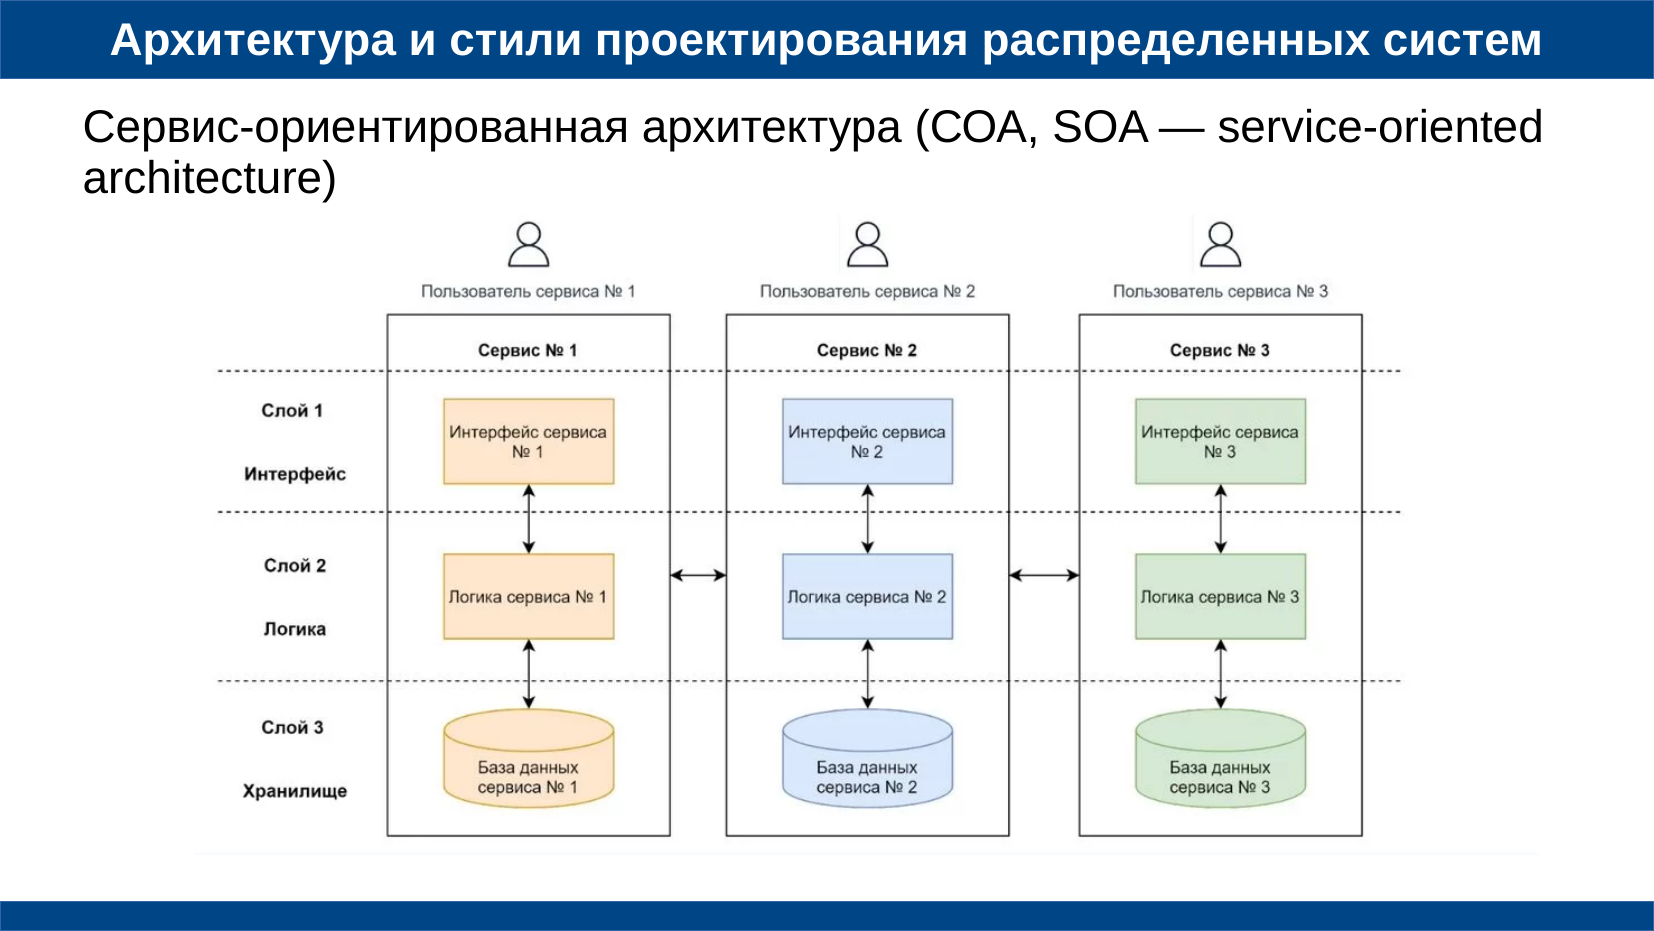

# Архитектура и стили проектирования распределенных систем
Сервис-ориентированная архитектура (СОА, SOA — service-oriented architecture)